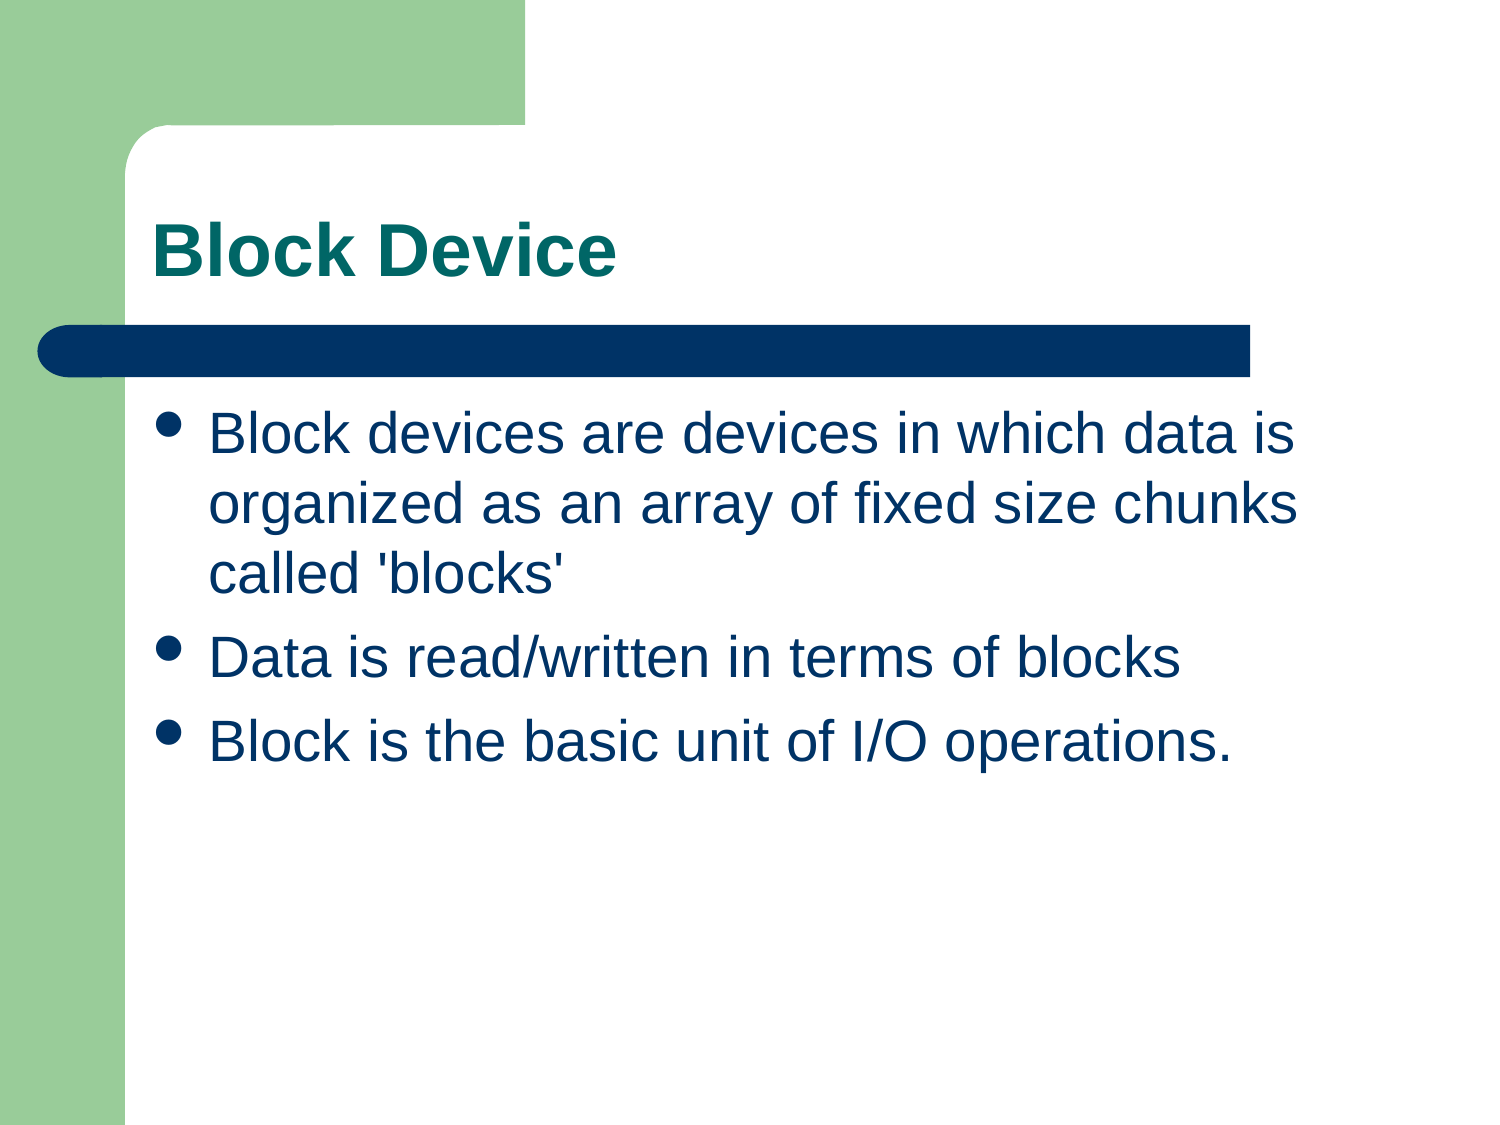

# Block Device
Block devices are devices in which data is organized as an array of fixed size chunks called 'blocks'
Data is read/written in terms of blocks
Block is the basic unit of I/O operations.